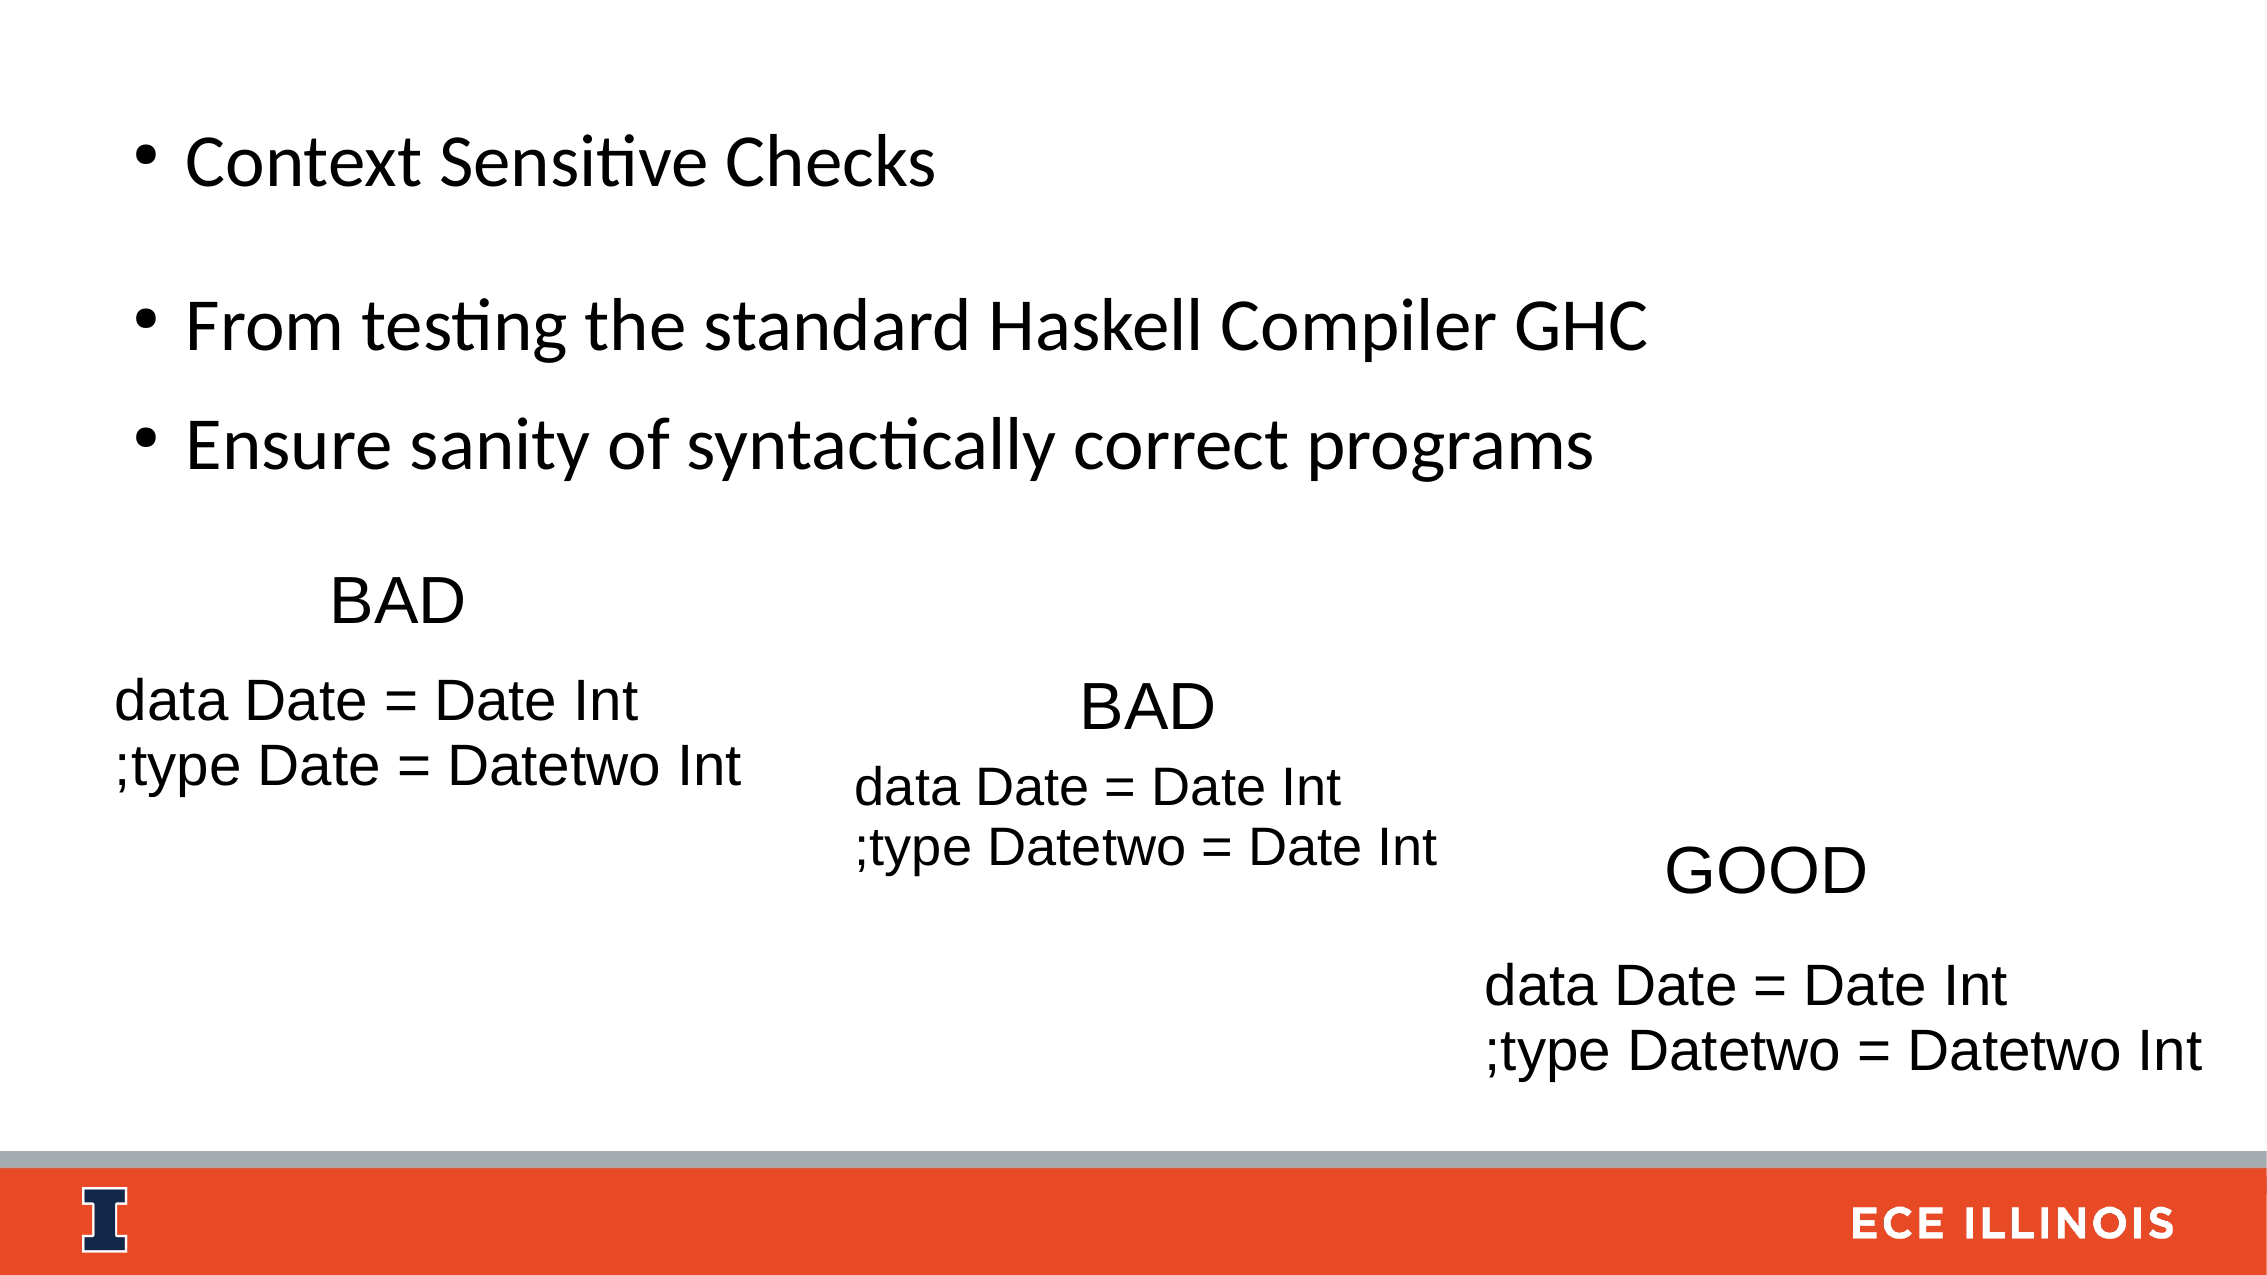

Context Sensitive Checks
# From testing the standard Haskell Compiler GHC
Ensure sanity of syntactically correct programs
BAD
data Date = Date Int
;type Date = Datetwo Int
BAD
data Date = Date Int
;type Datetwo = Date Int
GOOD
data Date = Date Int
;type Datetwo = Datetwo Int